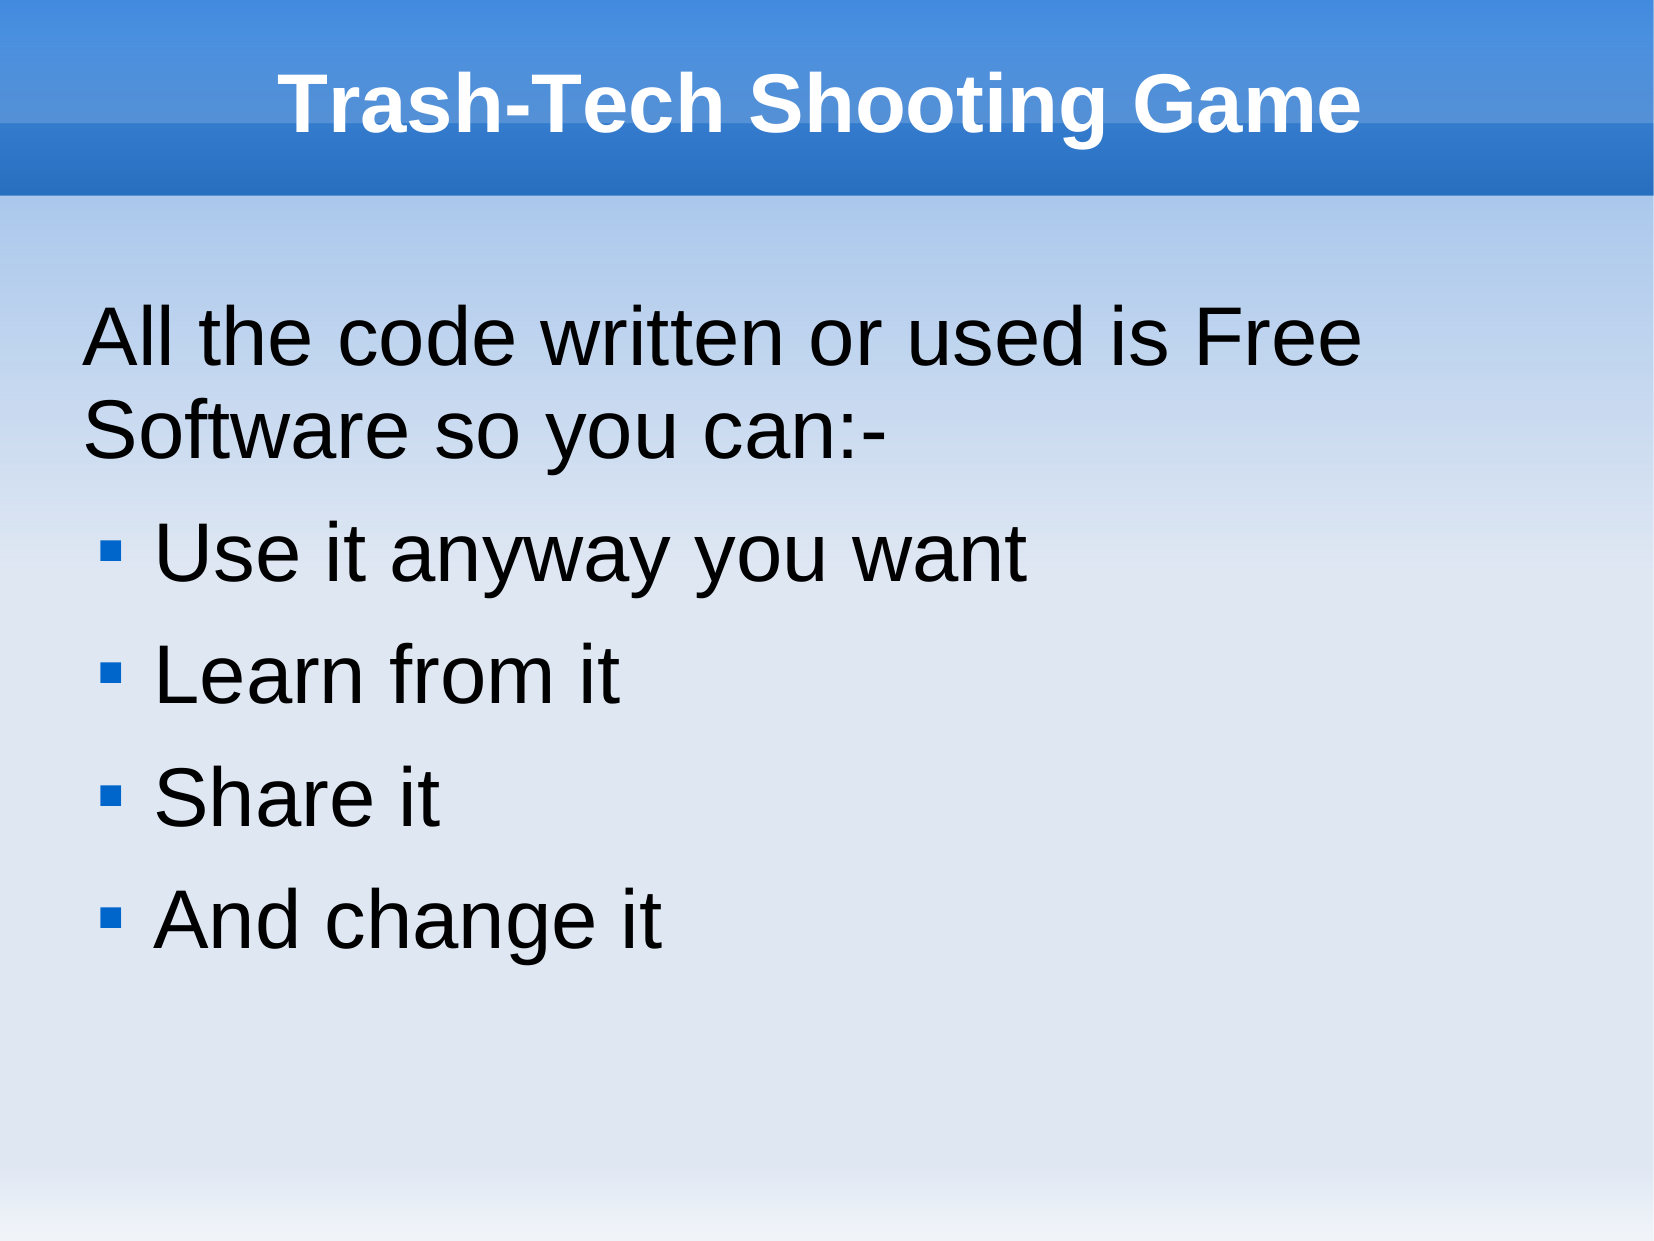

# Trash-Tech Shooting Game
All the code written or used is Free Software so you can:-
Use it anyway you want
Learn from it
Share it
And change it